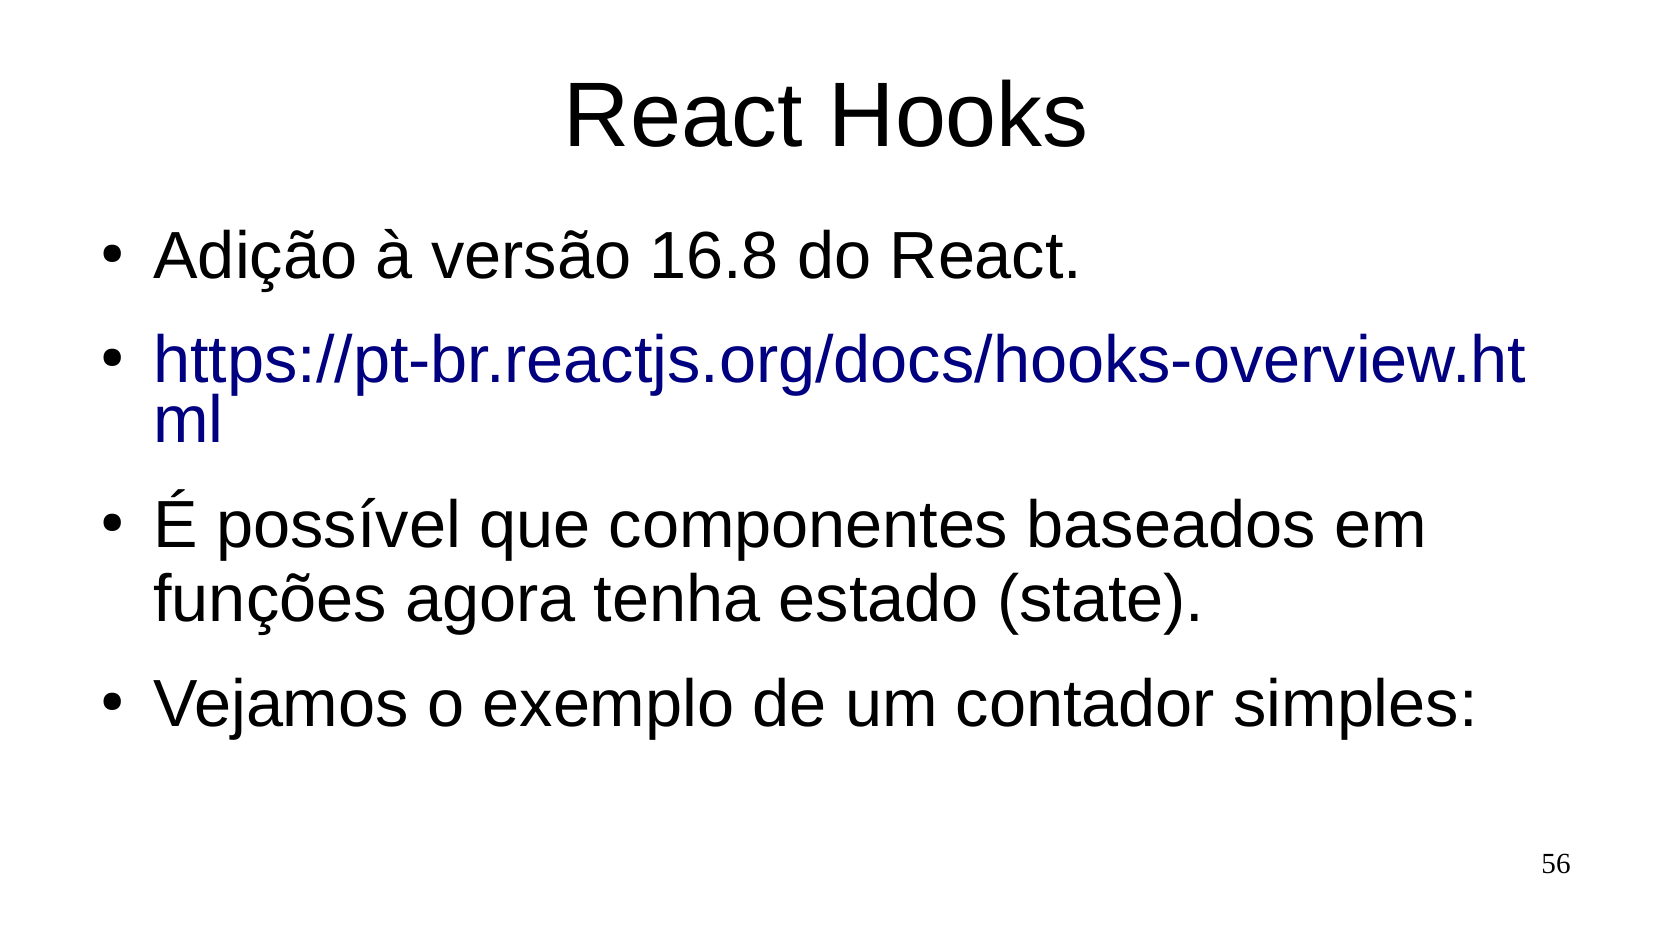

# React Hooks
Adição à versão 16.8 do React.
https://pt-br.reactjs.org/docs/hooks-overview.html
É possível que componentes baseados em funções agora tenha estado (state).
Vejamos o exemplo de um contador simples:
56